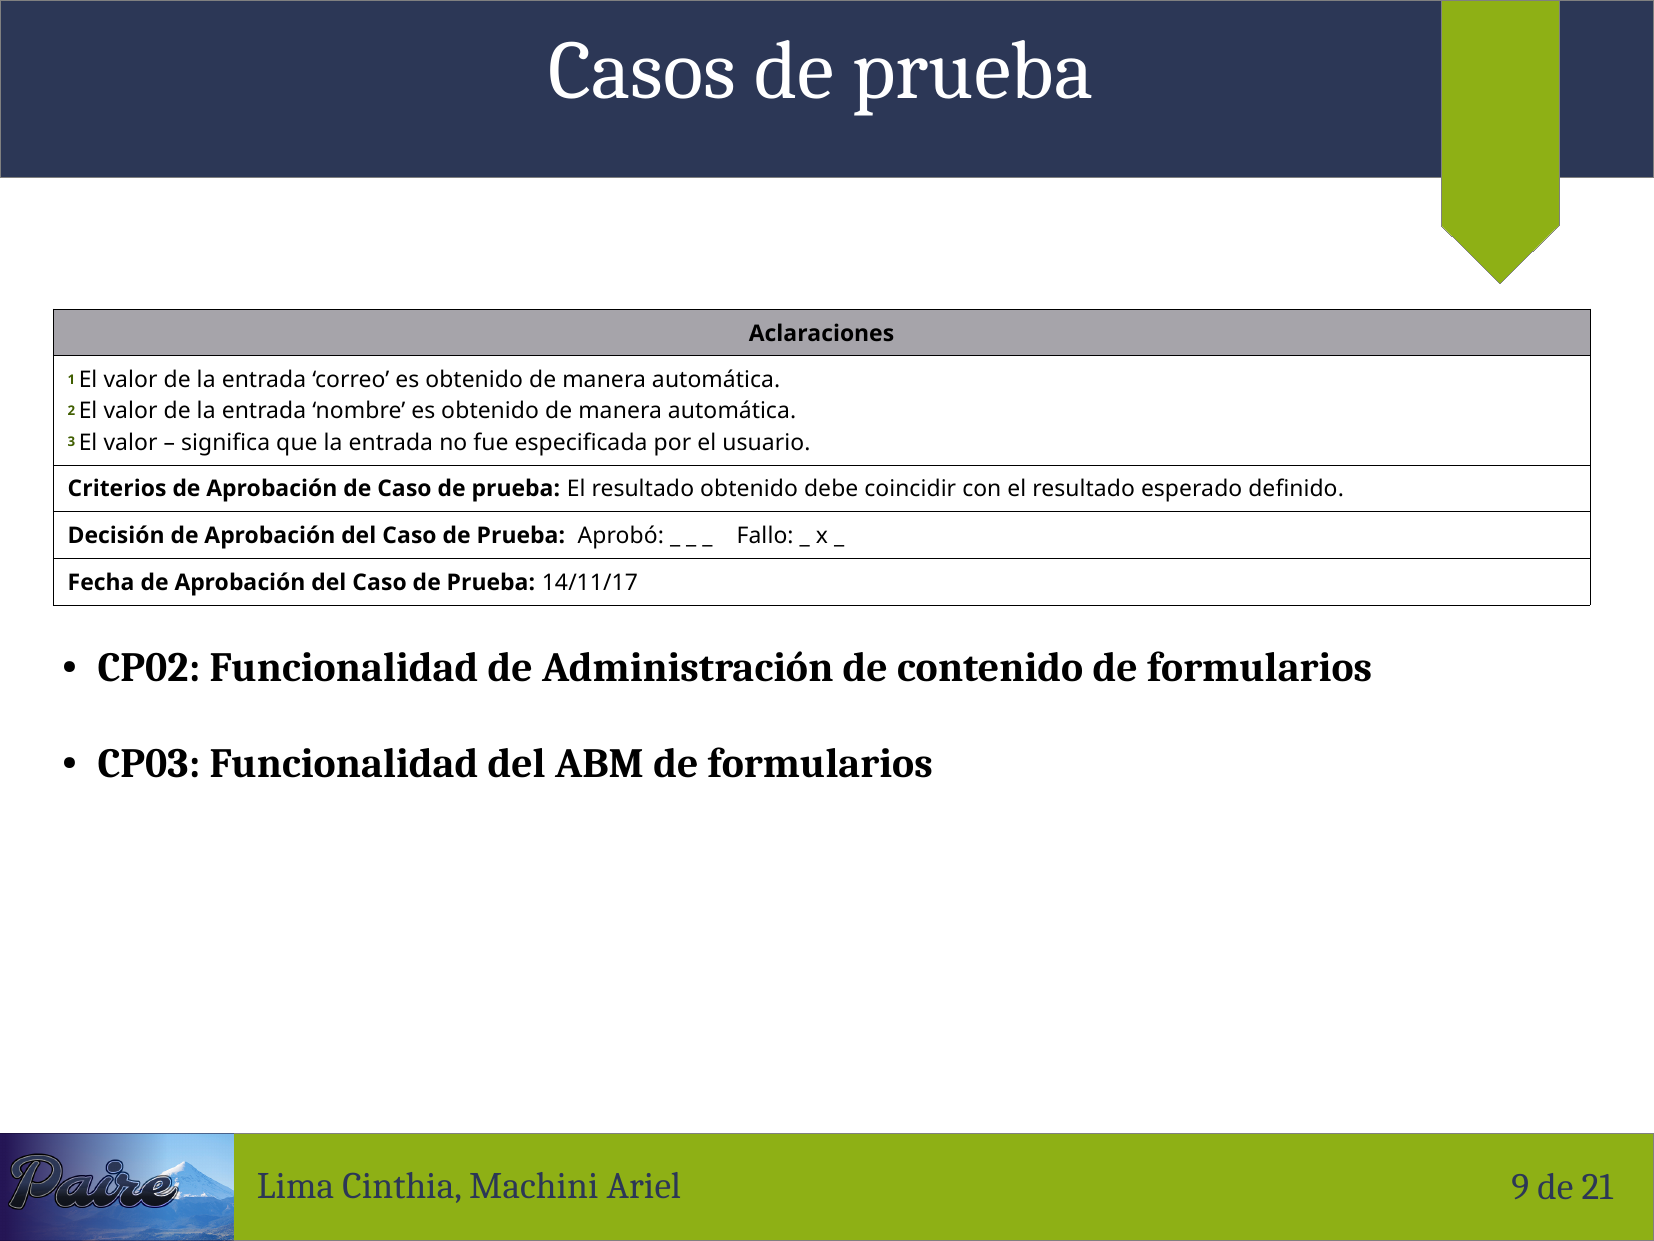

Casos de prueba
| Aclaraciones |
| --- |
| 1 El valor de la entrada ‘correo’ es obtenido de manera automática. 2 El valor de la entrada ‘nombre’ es obtenido de manera automática. 3 El valor – significa que la entrada no fue especificada por el usuario. |
| Criterios de Aprobación de Caso de prueba: El resultado obtenido debe coincidir con el resultado esperado definido. |
| Decisión de Aprobación del Caso de Prueba: Aprobó: \_ \_ \_ Fallo: \_ x \_ |
| Fecha de Aprobación del Caso de Prueba: 14/11/17 |
CP02: Funcionalidad de Administración de contenido de formularios
CP03: Funcionalidad del ABM de formularios
Lima Cinthia, Machini Ariel
 de 21